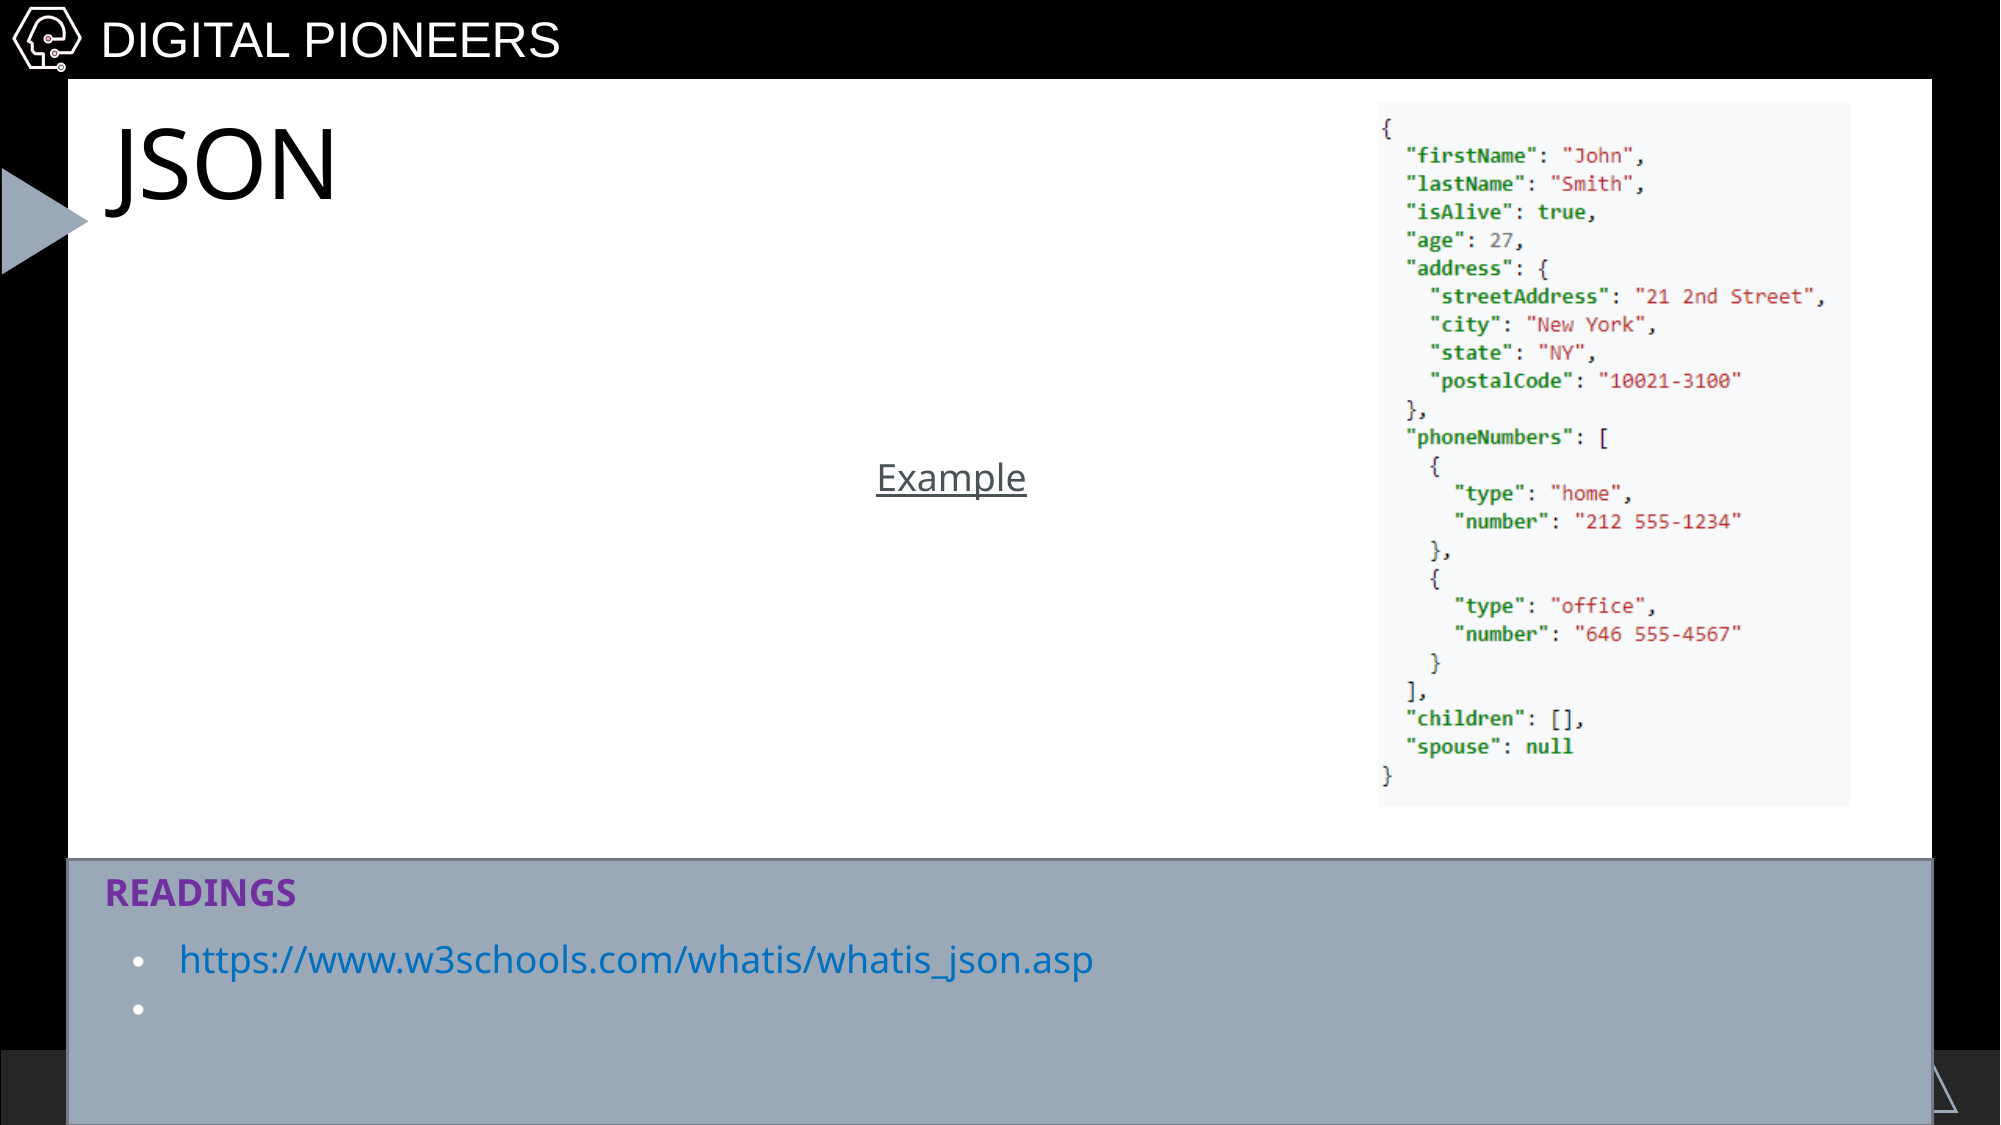

DIGITAL PIONEERS
# JSON
Example
READINGS
https://www.w3schools.com/whatis/whatis_json.asp